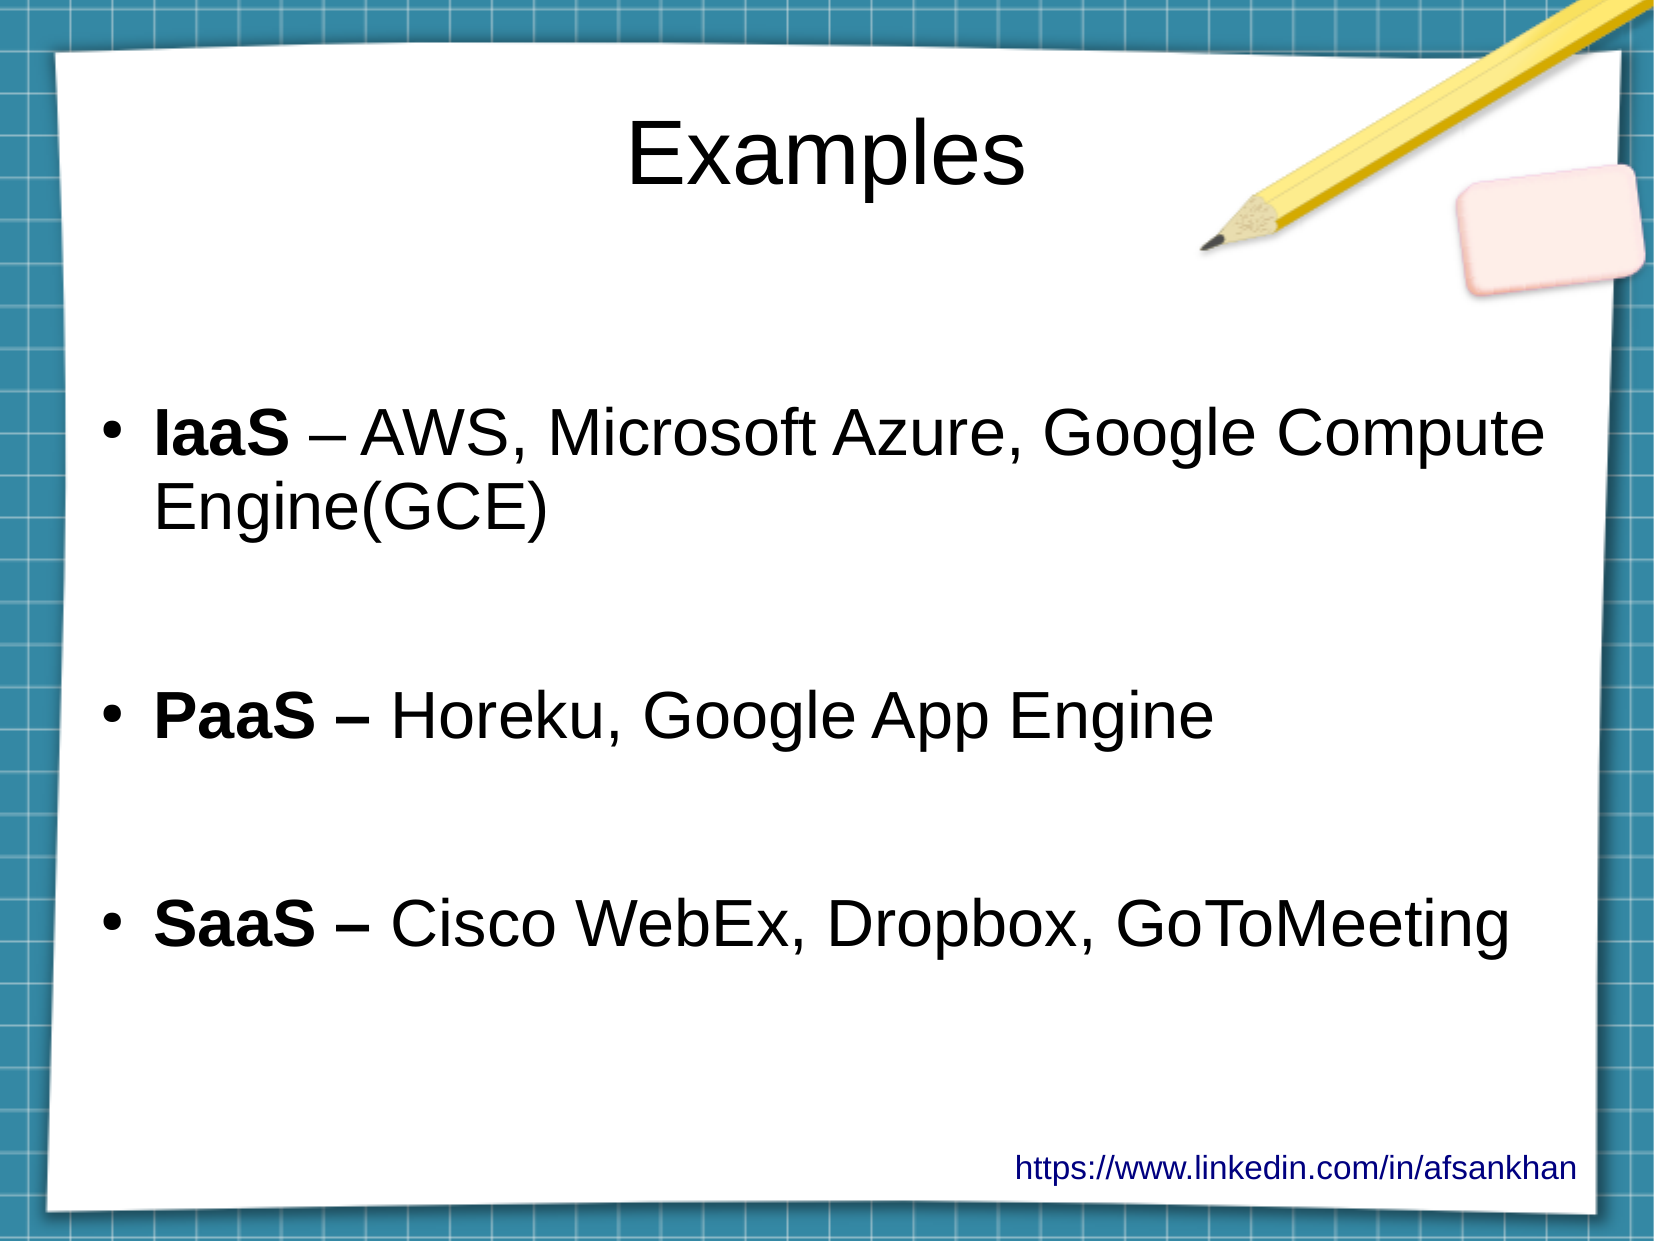

# Examples
IaaS – AWS, Microsoft Azure, Google Compute Engine(GCE)
PaaS – Horeku, Google App Engine
SaaS – Cisco WebEx, Dropbox, GoToMeeting
https://www.linkedin.com/in/afsankhan